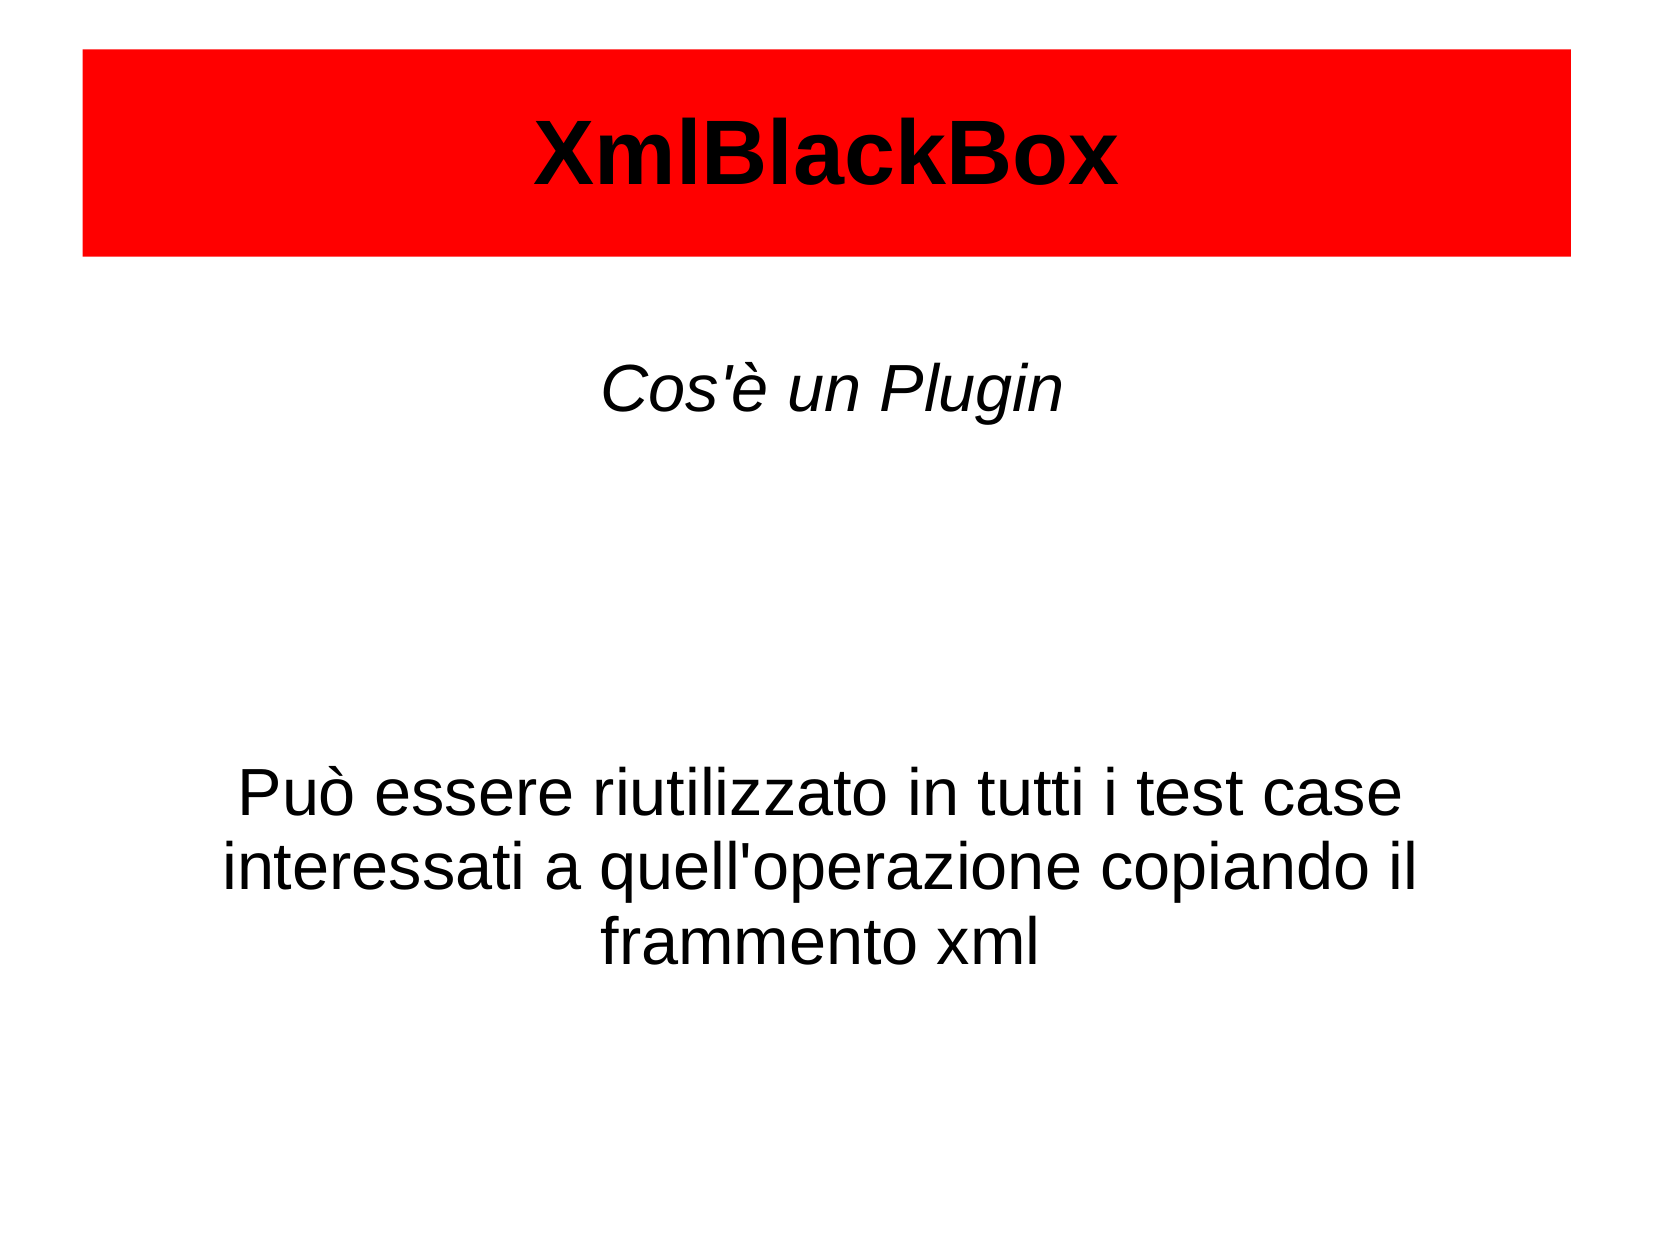

# XmlBlackBox
Cos'è un Plugin
Può essere riutilizzato in tutti i test case interessati a quell'operazione copiando il frammento xml